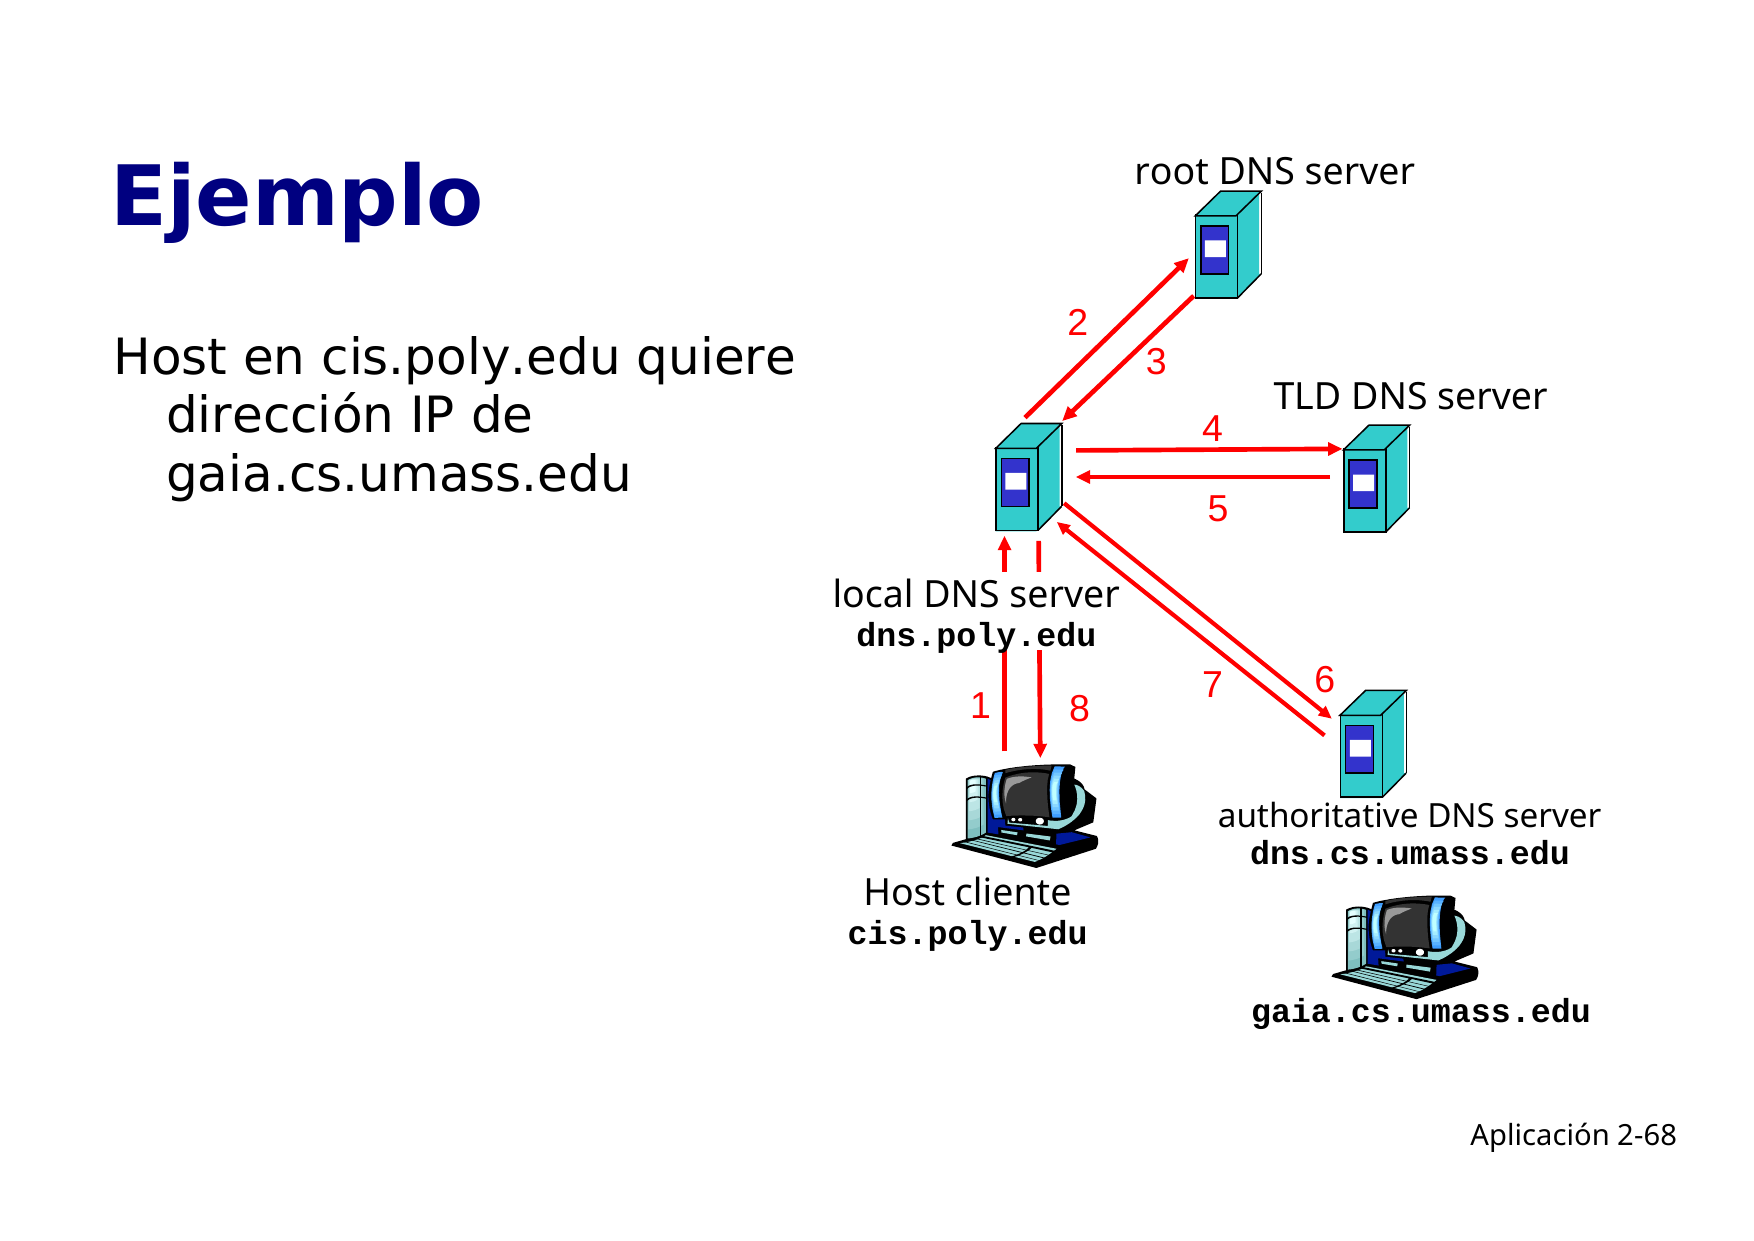

# Ejemplo
root DNS server
2
Host en cis.poly.edu quiere dirección IP de gaia.cs.umass.edu
3
TLD DNS server
4
5
local DNS server
dns.poly.edu
6
7
1
8
authoritative DNS server
dns.cs.umass.edu
Host cliente
cis.poly.edu
gaia.cs.umass.edu